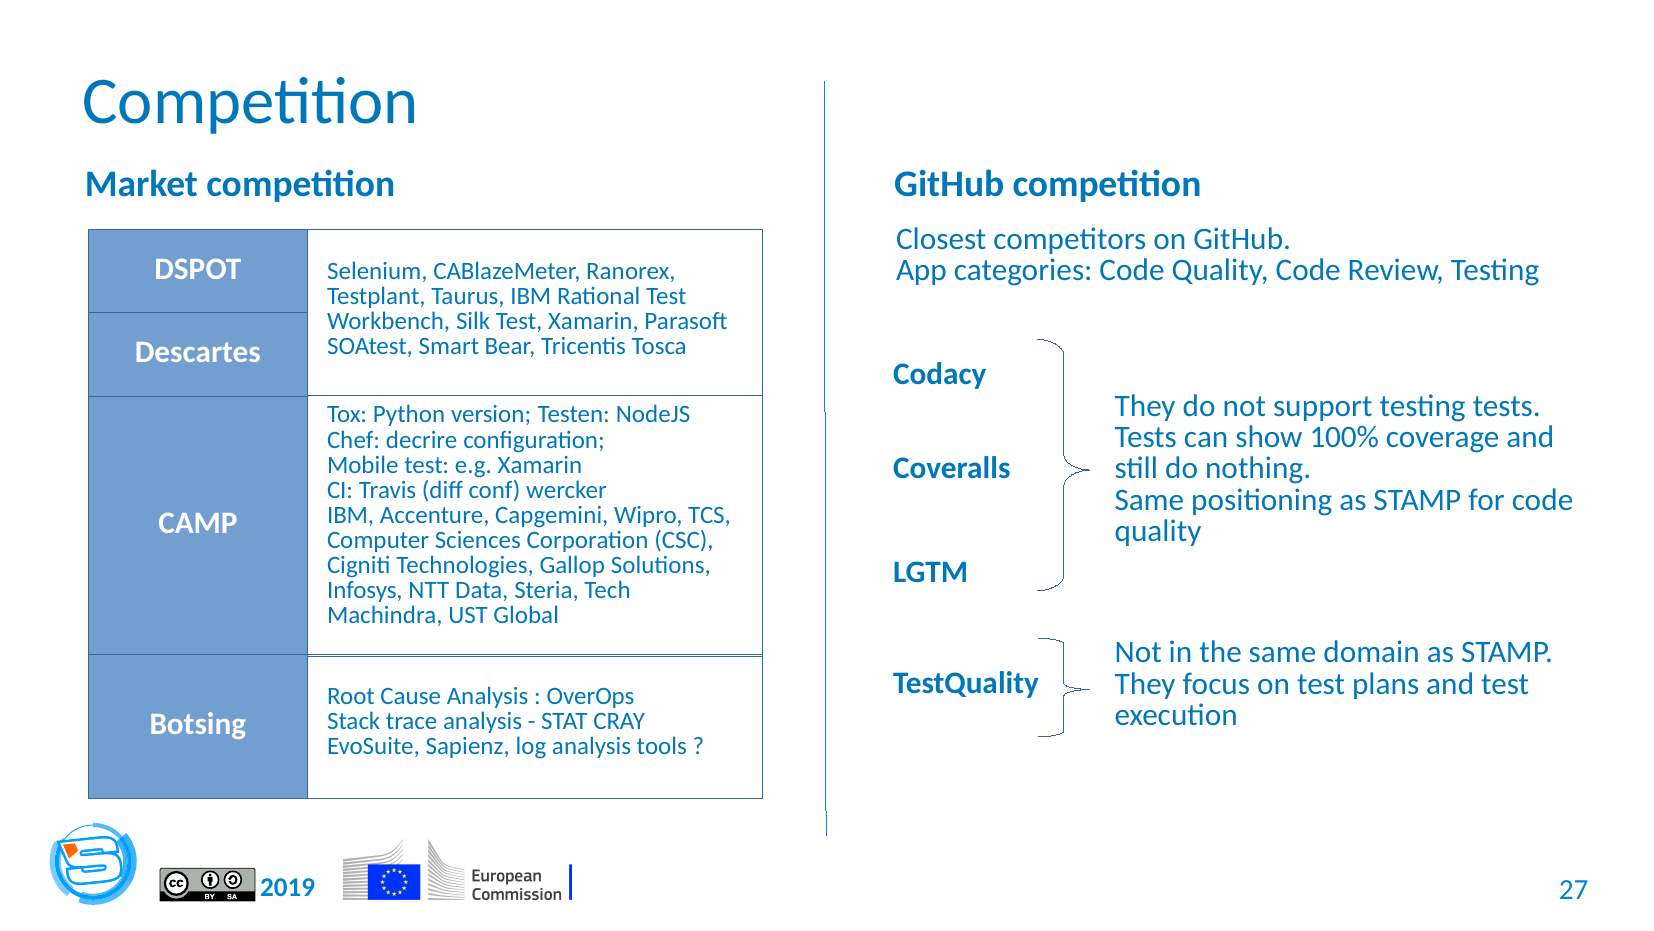

# Competition
Market competition
GitHub competition
Closest competitors on GitHub.
App categories: Code Quality, Code Review, Testing
DSPOT
Selenium, CABlazeMeter, Ranorex, Testplant, Taurus, IBM Rational Test Workbench, Silk Test, Xamarin, Parasoft
SOAtest, Smart Bear, Tricentis Tosca
Descartes
Codacy
They do not support testing tests. Tests can show 100% coverage and still do nothing.
Same positioning as STAMP for code quality
CAMP
Tox: Python version; Testen: NodeJS
Chef: decrire configuration;
Mobile test: e.g. Xamarin
CI: Travis (diff conf) wercker
IBM, Accenture, Capgemini, Wipro, TCS, Computer Sciences Corporation (CSC), Cigniti Technologies, Gallop Solutions, Infosys, NTT Data, Steria, Tech Machindra, UST Global
Coveralls
LGTM
Not in the same domain as STAMP. They focus on test plans and test execution
Botsing
TestQuality
Root Cause Analysis : OverOps
Stack trace analysis - STAT CRAY
EvoSuite, Sapienz, log analysis tools ?
27